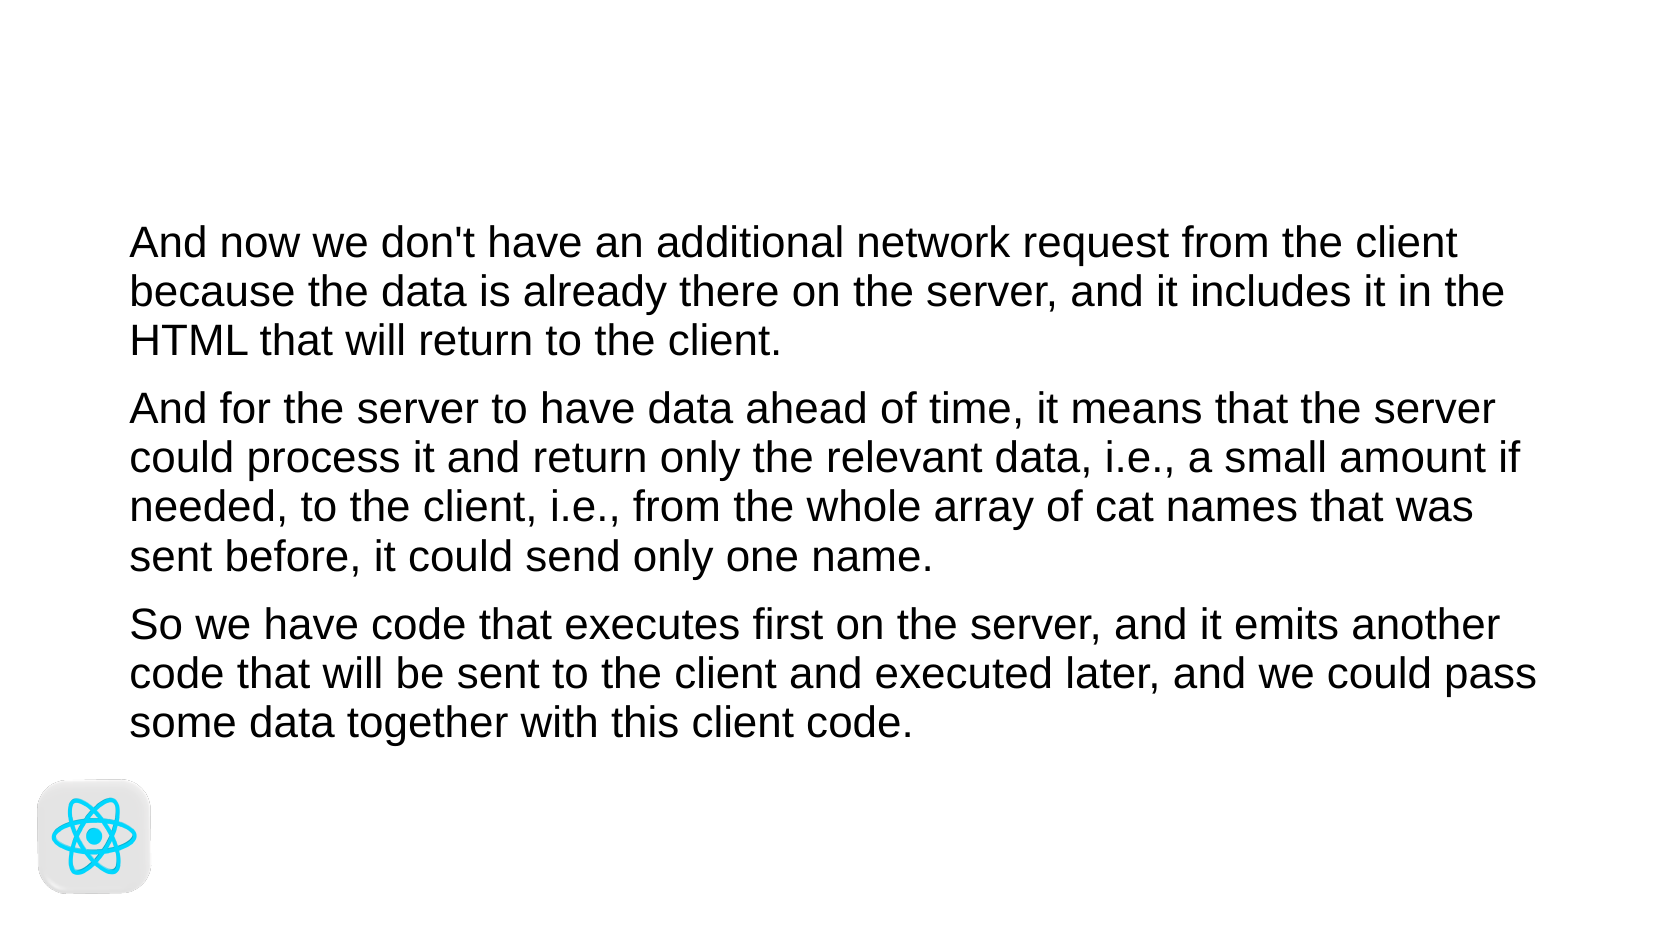

#
And now we don't have an additional network request from the client because the data is already there on the server, and it includes it in the HTML that will return to the client.
And for the server to have data ahead of time, it means that the server could process it and return only the relevant data, i.e., a small amount if needed, to the client, i.e., from the whole array of cat names that was sent before, it could send only one name.
So we have code that executes first on the server, and it emits another code that will be sent to the client and executed later, and we could pass some data together with this client code.